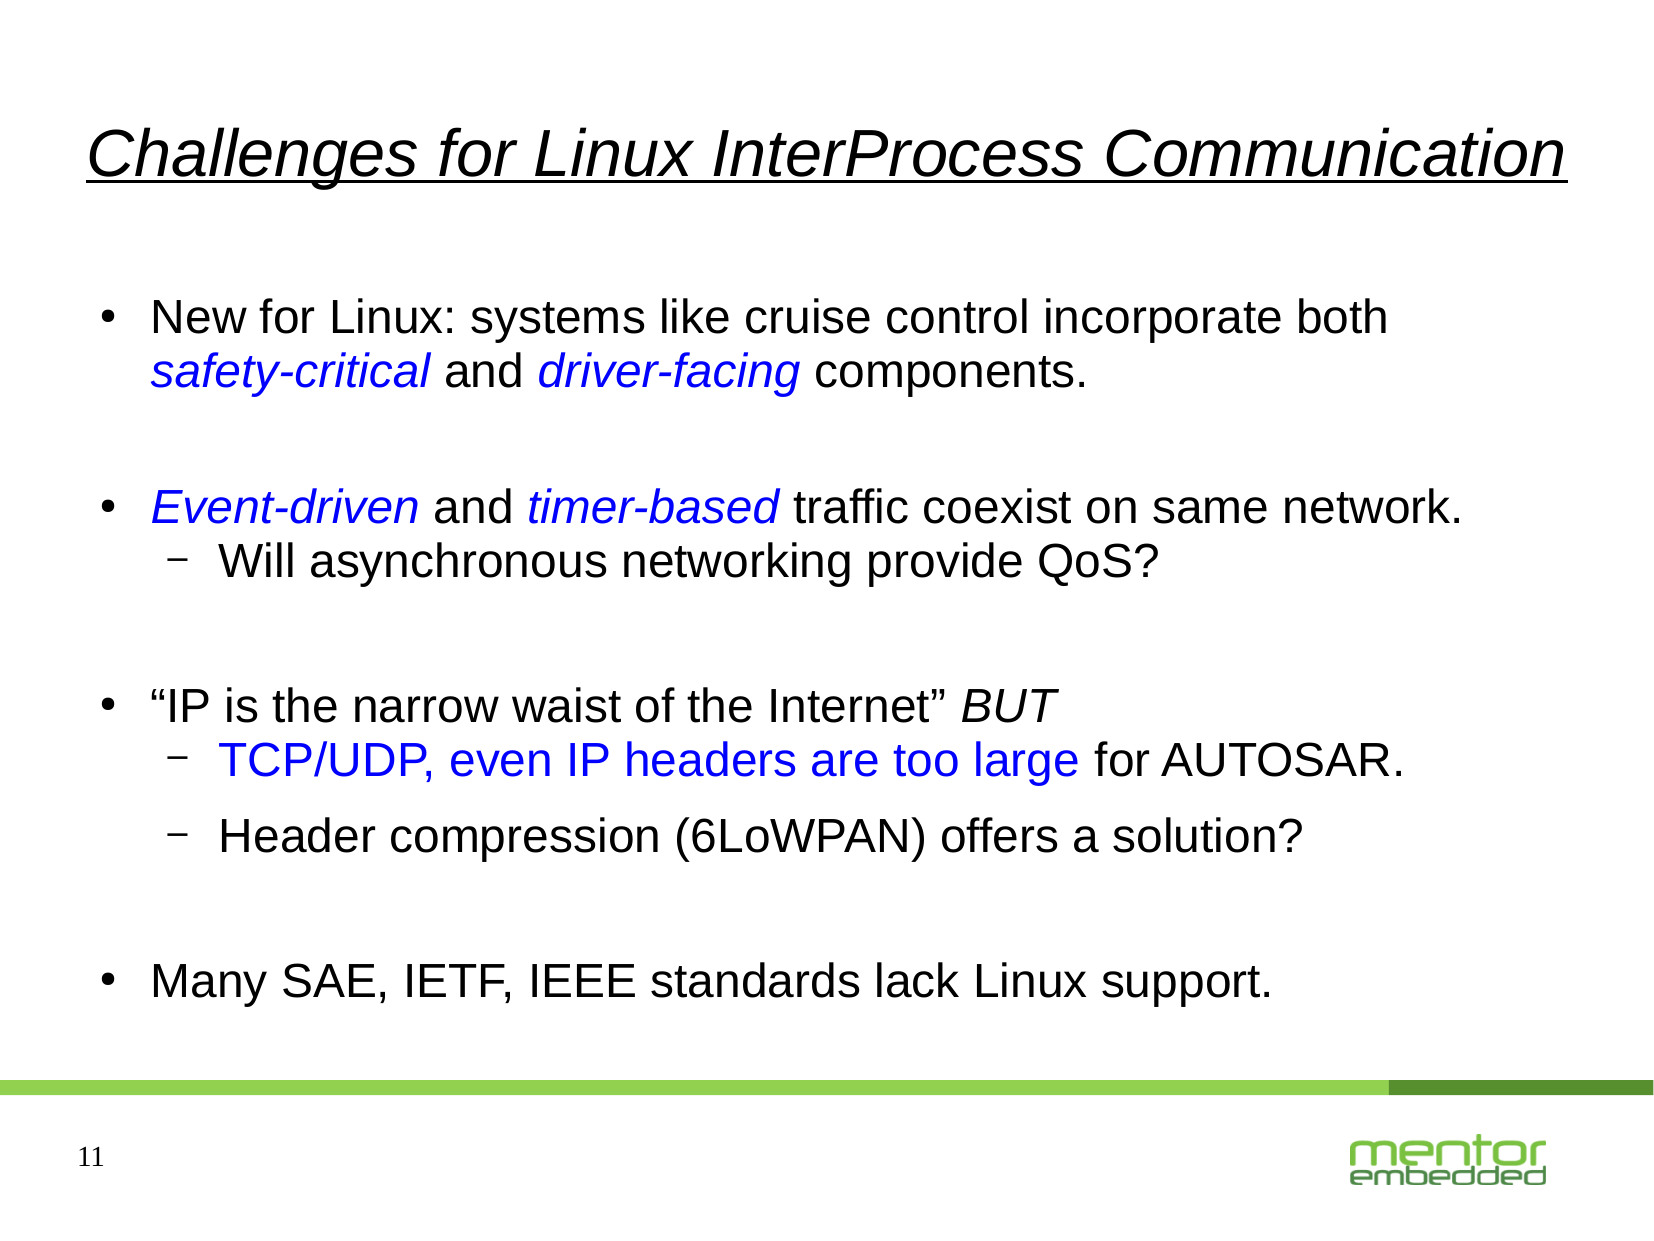

# Challenges for Linux InterProcess Communication
New for Linux: systems like cruise control incorporate both safety-critical and driver-facing components.
Event-driven and timer-based traffic coexist on same network.
Will asynchronous networking provide QoS?
“IP is the narrow waist of the Internet” BUT
TCP/UDP, even IP headers are too large for AUTOSAR.
Header compression (6LoWPAN) offers a solution?
Many SAE, IETF, IEEE standards lack Linux support.
11